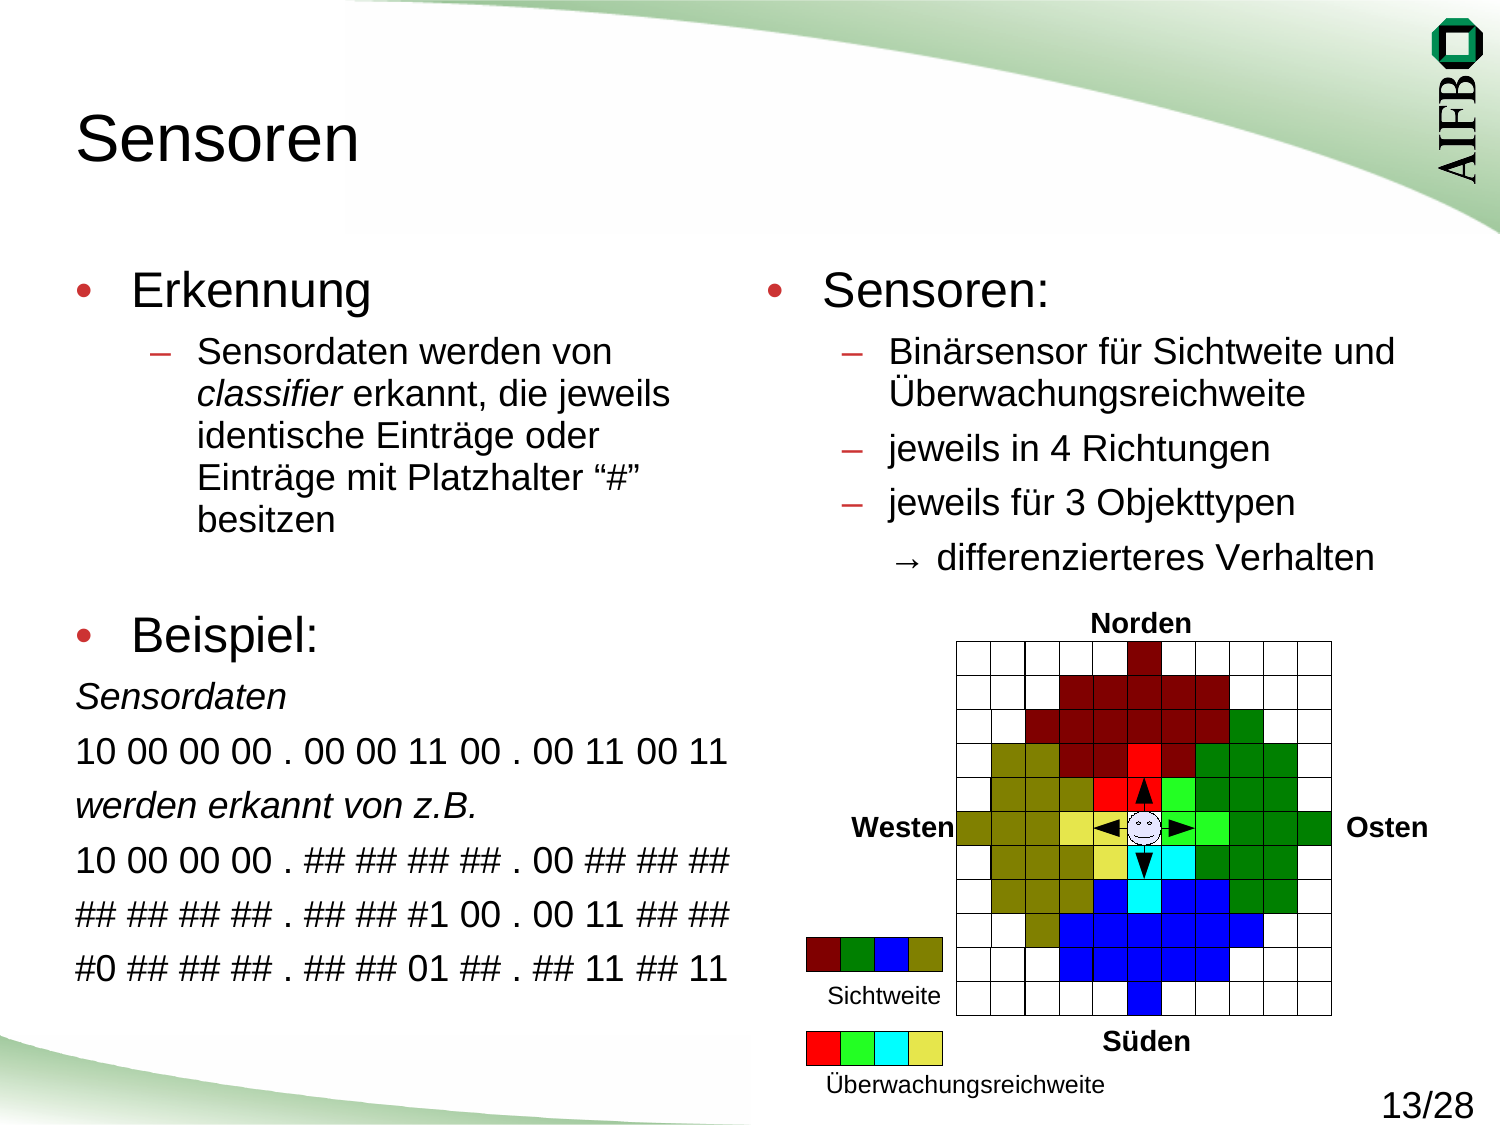

# Sensoren
Erkennung
Sensordaten werden von classifier erkannt, die jeweils identische Einträge oder Einträge mit Platzhalter “#” besitzen
Beispiel:
Sensordaten
10 00 00 00 . 00 00 11 00 . 00 11 00 11
werden erkannt von z.B.
10 00 00 00 . ## ## ## ## . 00 ## ## ##
## ## ## ## . ## ## #1 00 . 00 11 ## ##
#0 ## ## ## . ## ## 01 ## . ## 11 ## 11
Sensoren:
Binärsensor für Sichtweite und Überwachungsreichweite
jeweils in 4 Richtungen
jeweils für 3 Objekttypen
→ differenzierteres Verhalten
Norden
Westen
Osten
Sichtweite
Süden
Überwachungsreichweite
13